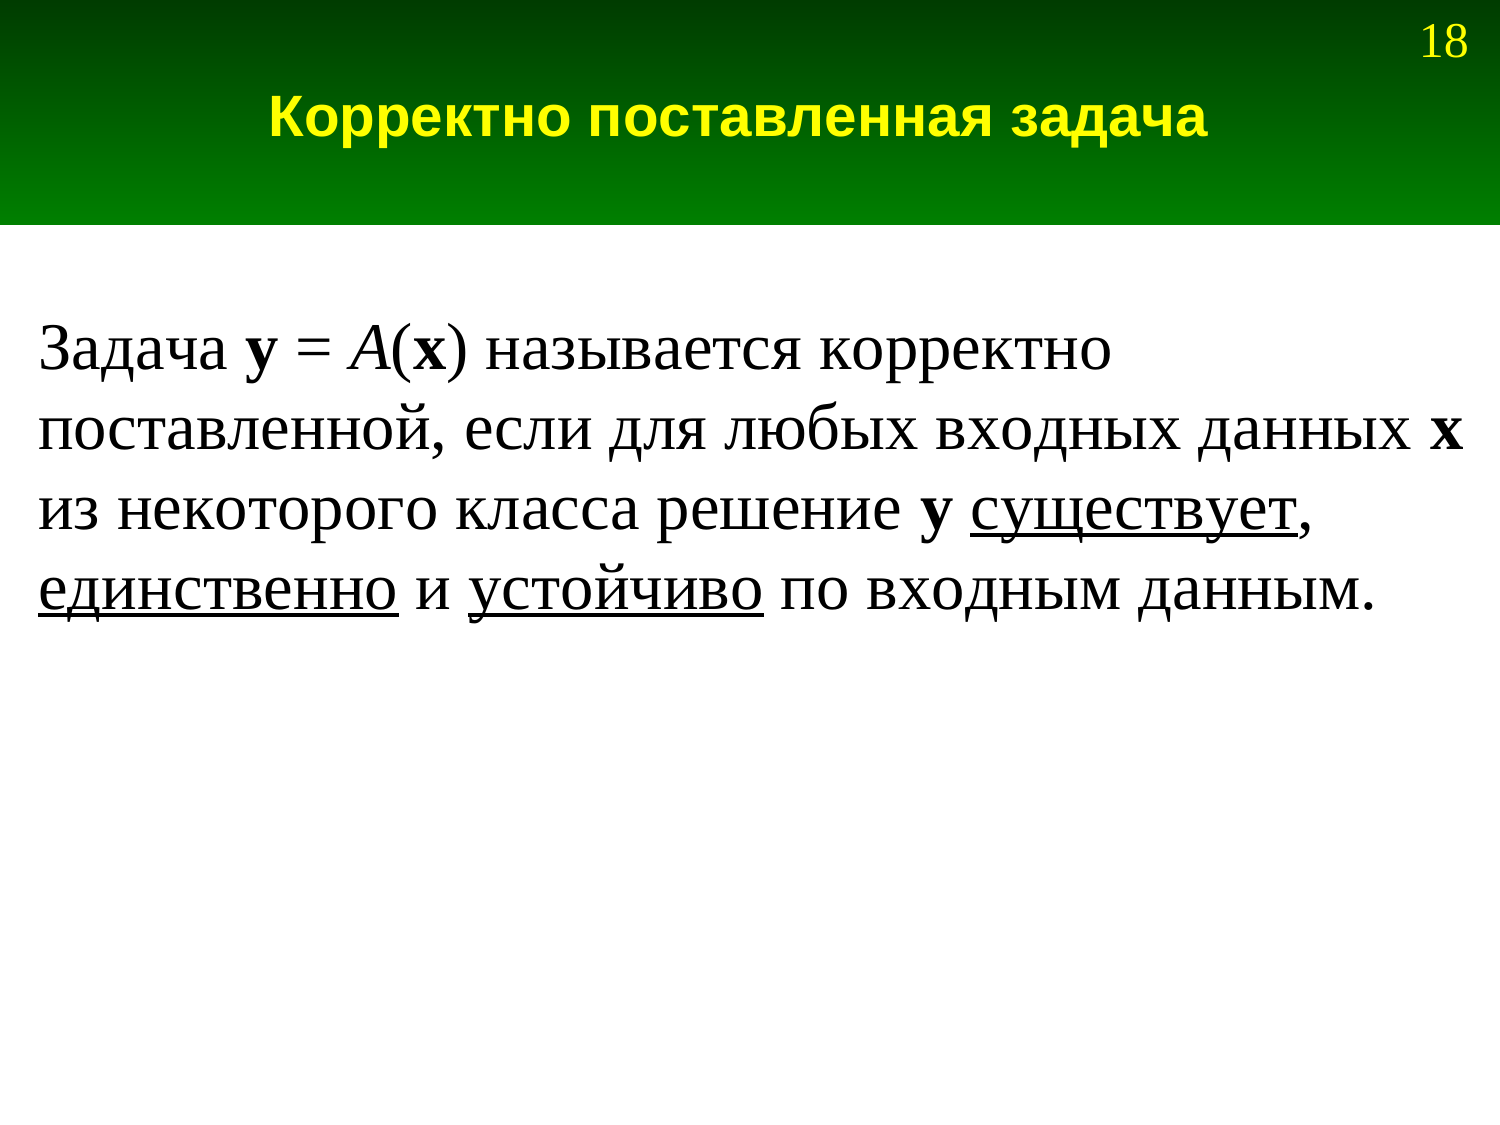

# Корректно поставленная задача
Задача y = A(x) называется корректно поставленной, если для любых входных данных x из некоторого класса решение y существует, единственно и устойчиво по входным данным.